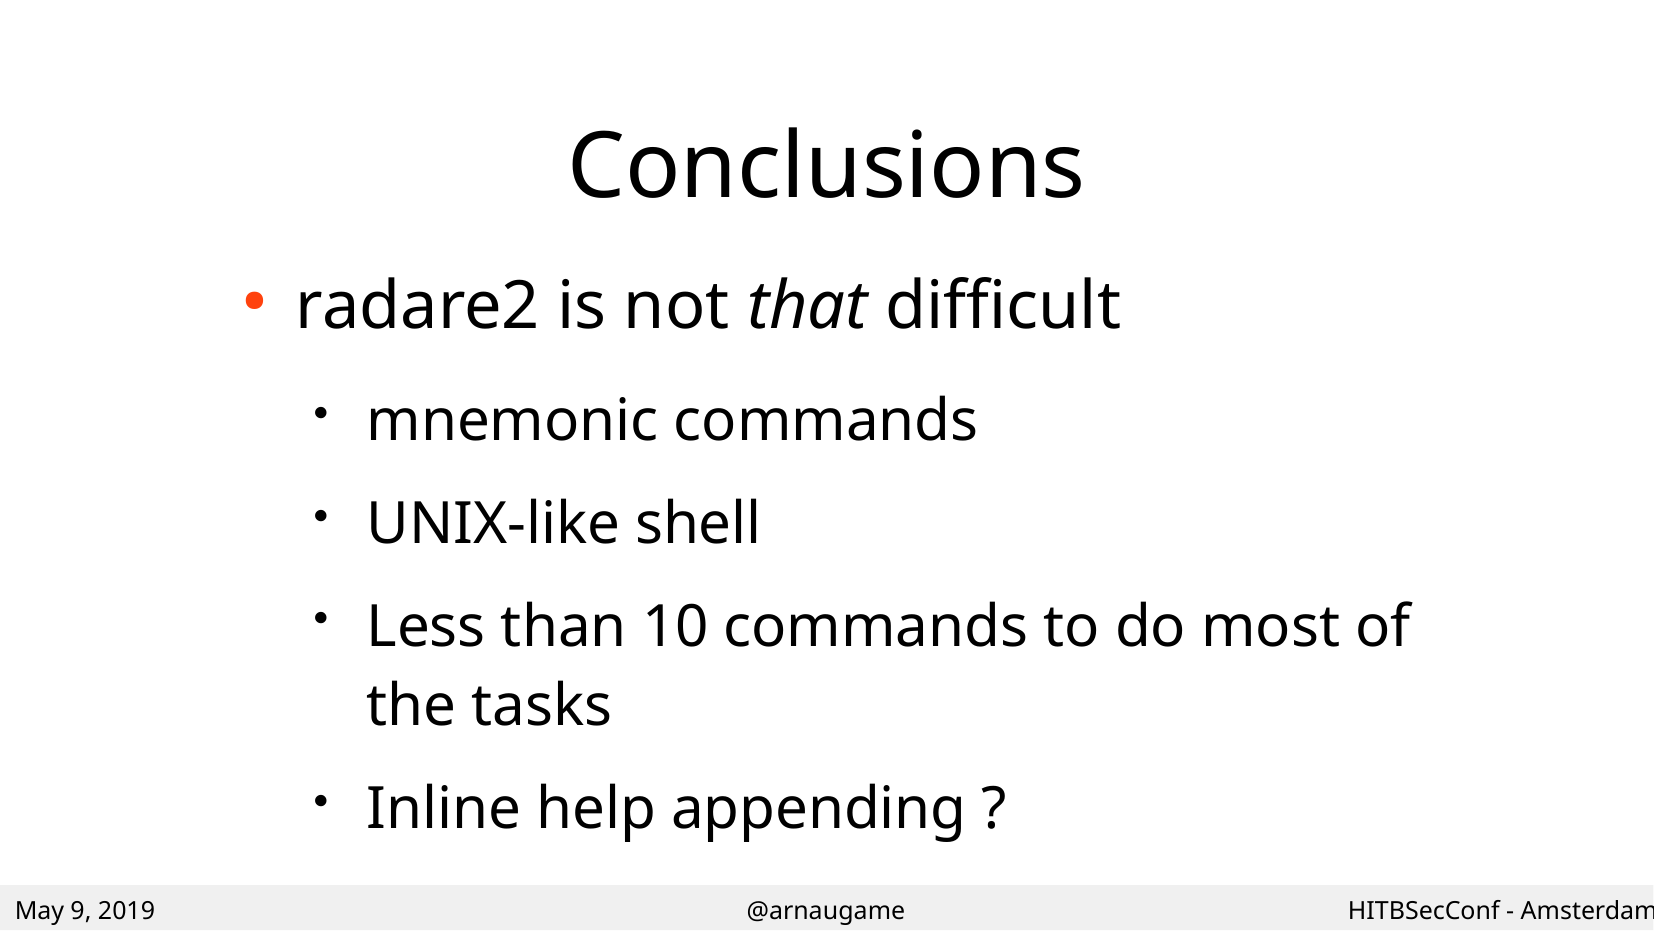

# Conclusions
radare2 is not that difficult
mnemonic commands
UNIX-like shell
Less than 10 commands to do most of the tasks
Inline help appending ?
May 9, 2019
@arnaugamez
HITBSecConf - Amsterdam